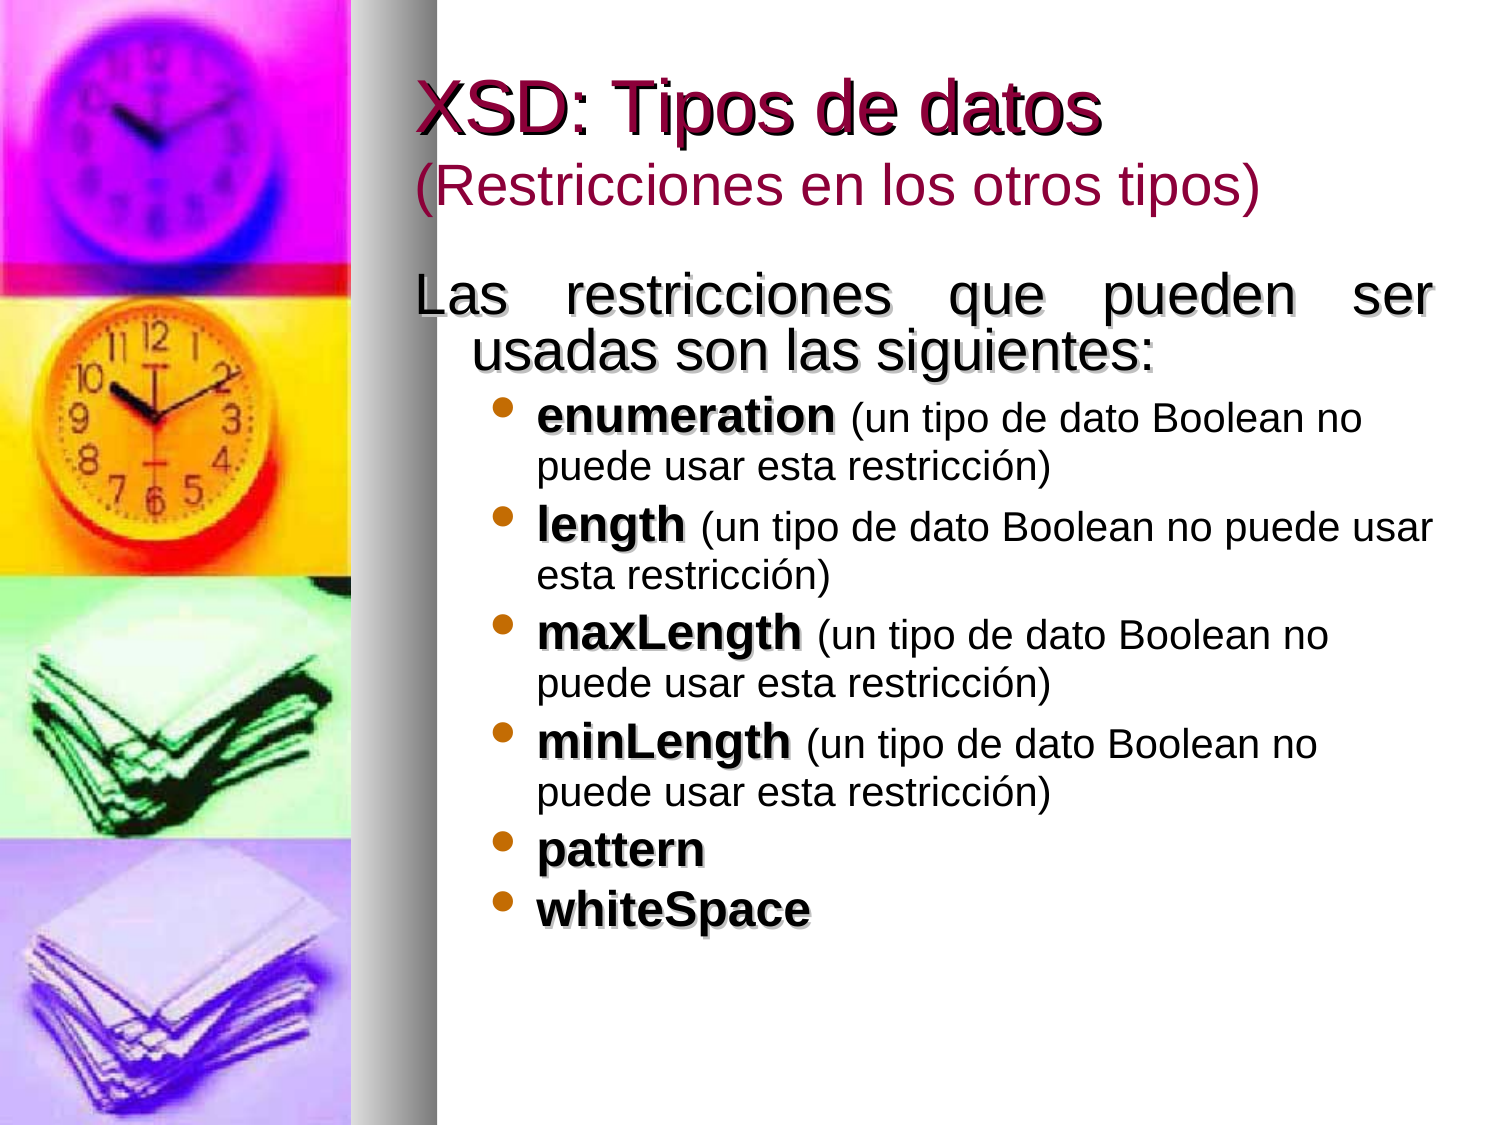

# XSD: Tipos de datos (Restricciones en los otros tipos)
Las restricciones que pueden ser usadas son las siguientes:
enumeration (un tipo de dato Boolean no puede usar esta restricción)
length (un tipo de dato Boolean no puede usar esta restricción)
maxLength (un tipo de dato Boolean no puede usar esta restricción)
minLength (un tipo de dato Boolean no puede usar esta restricción)
pattern
whiteSpace